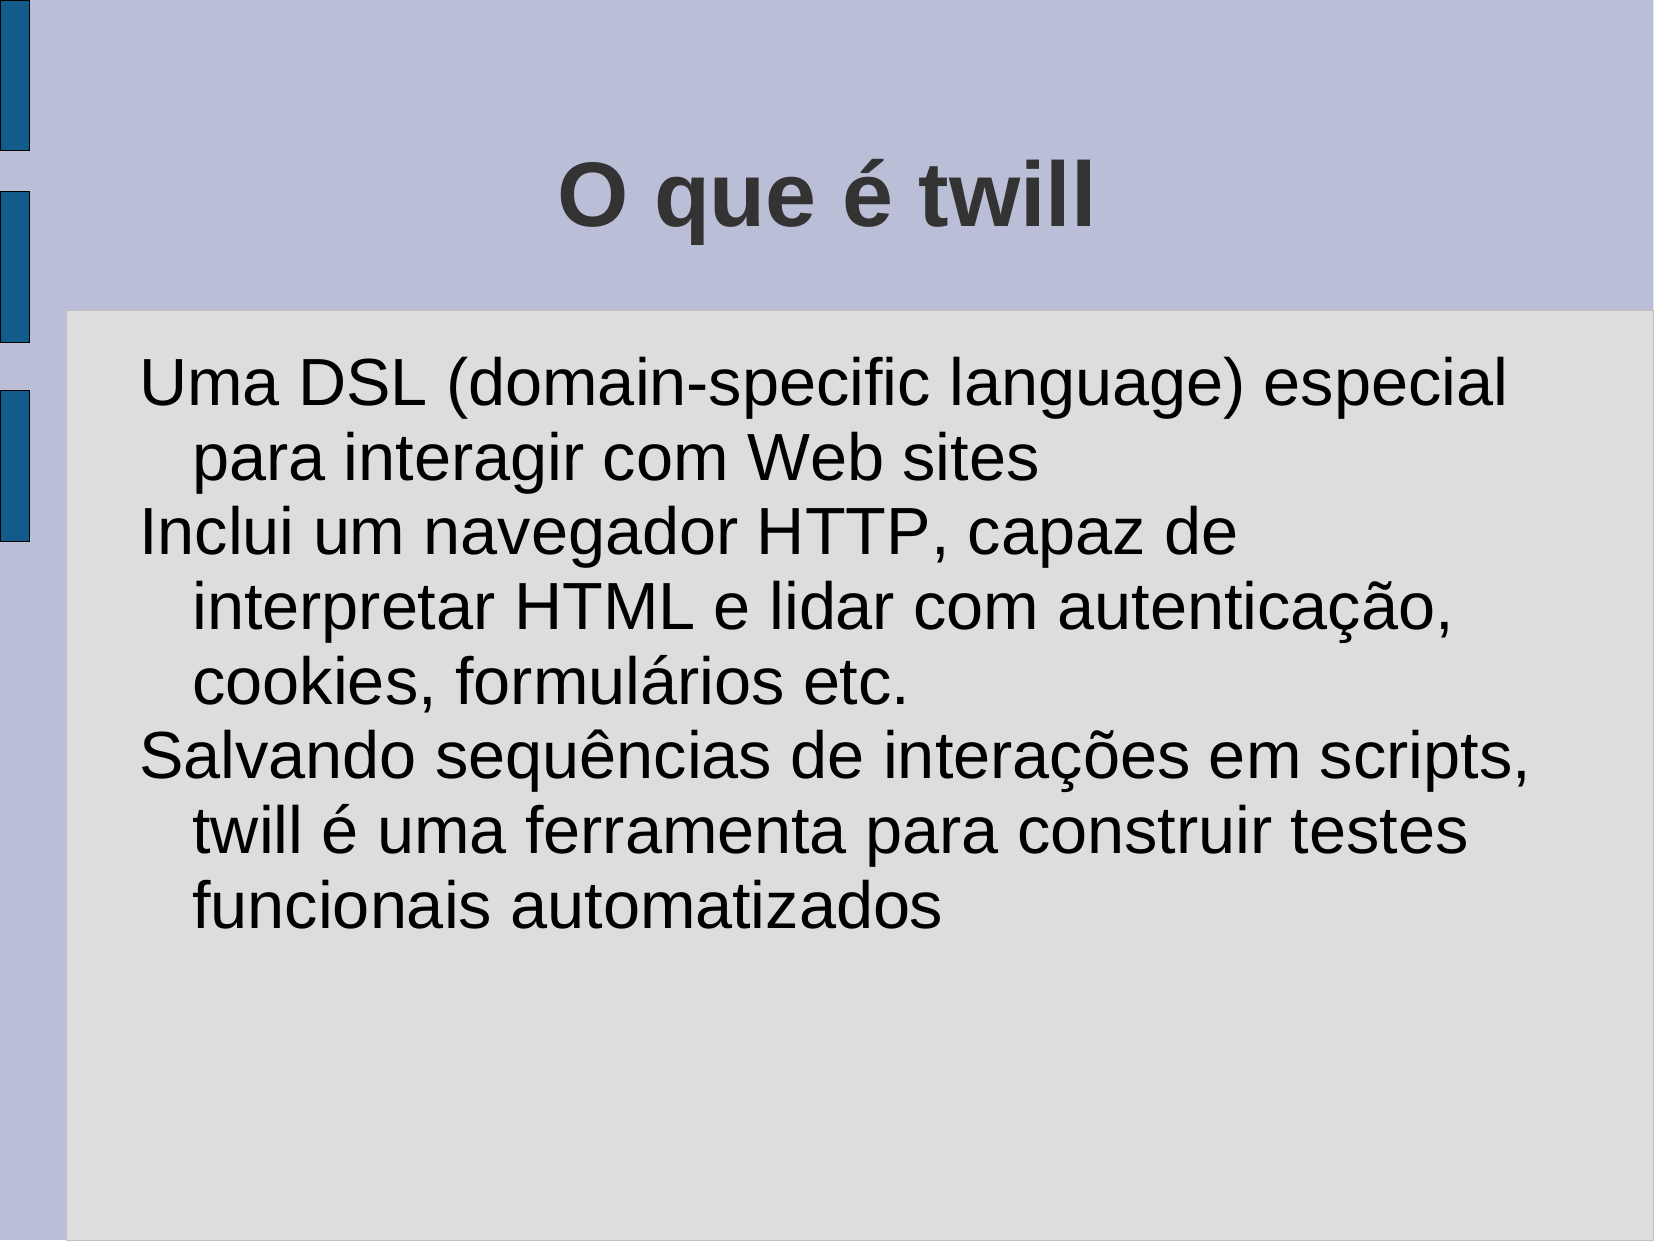

# O que é twill
Uma DSL (domain-specific language) especial para interagir com Web sites
Inclui um navegador HTTP, capaz de interpretar HTML e lidar com autenticação, cookies, formulários etc.
Salvando sequências de interações em scripts, twill é uma ferramenta para construir testes funcionais automatizados